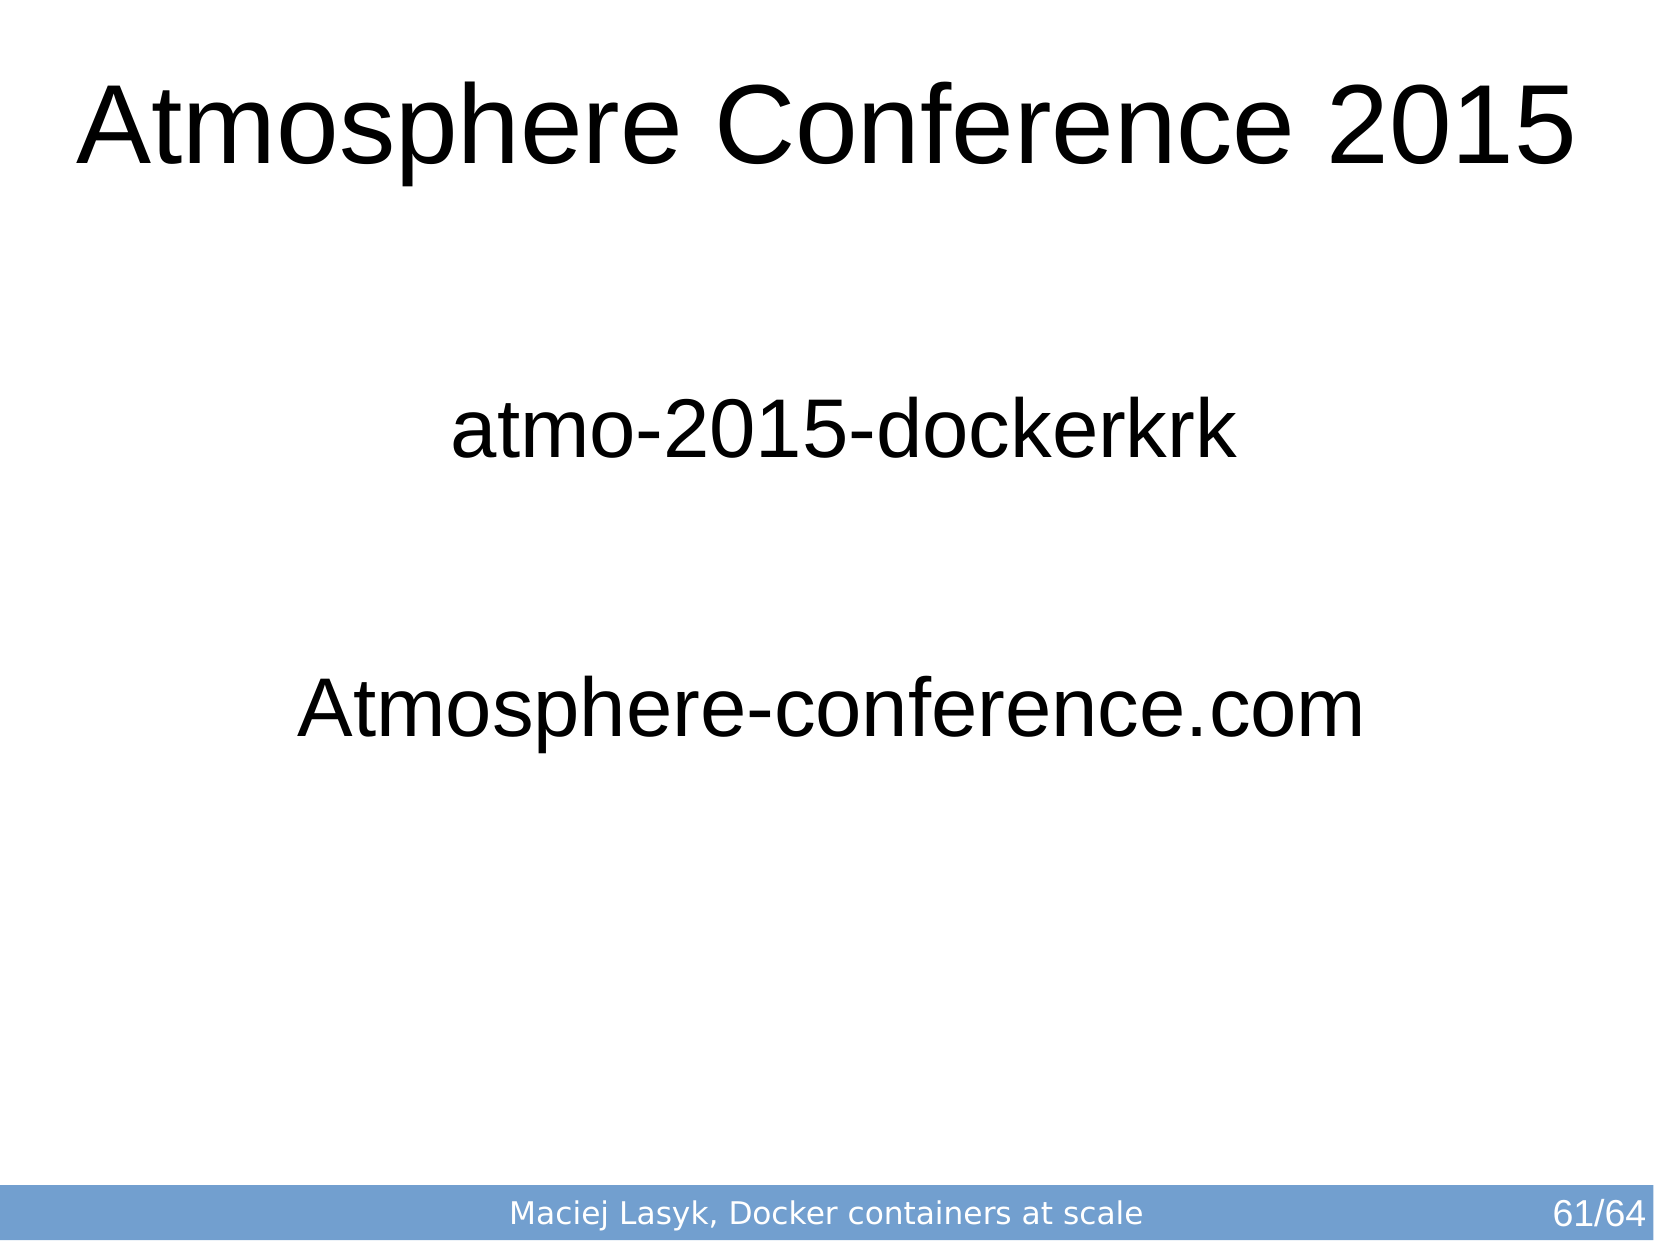

Atmosphere Conference 2015
 atmo-2015-dockerkrk
Atmosphere-conference.com
 61/64
Maciej Lasyk, Docker containers at scale